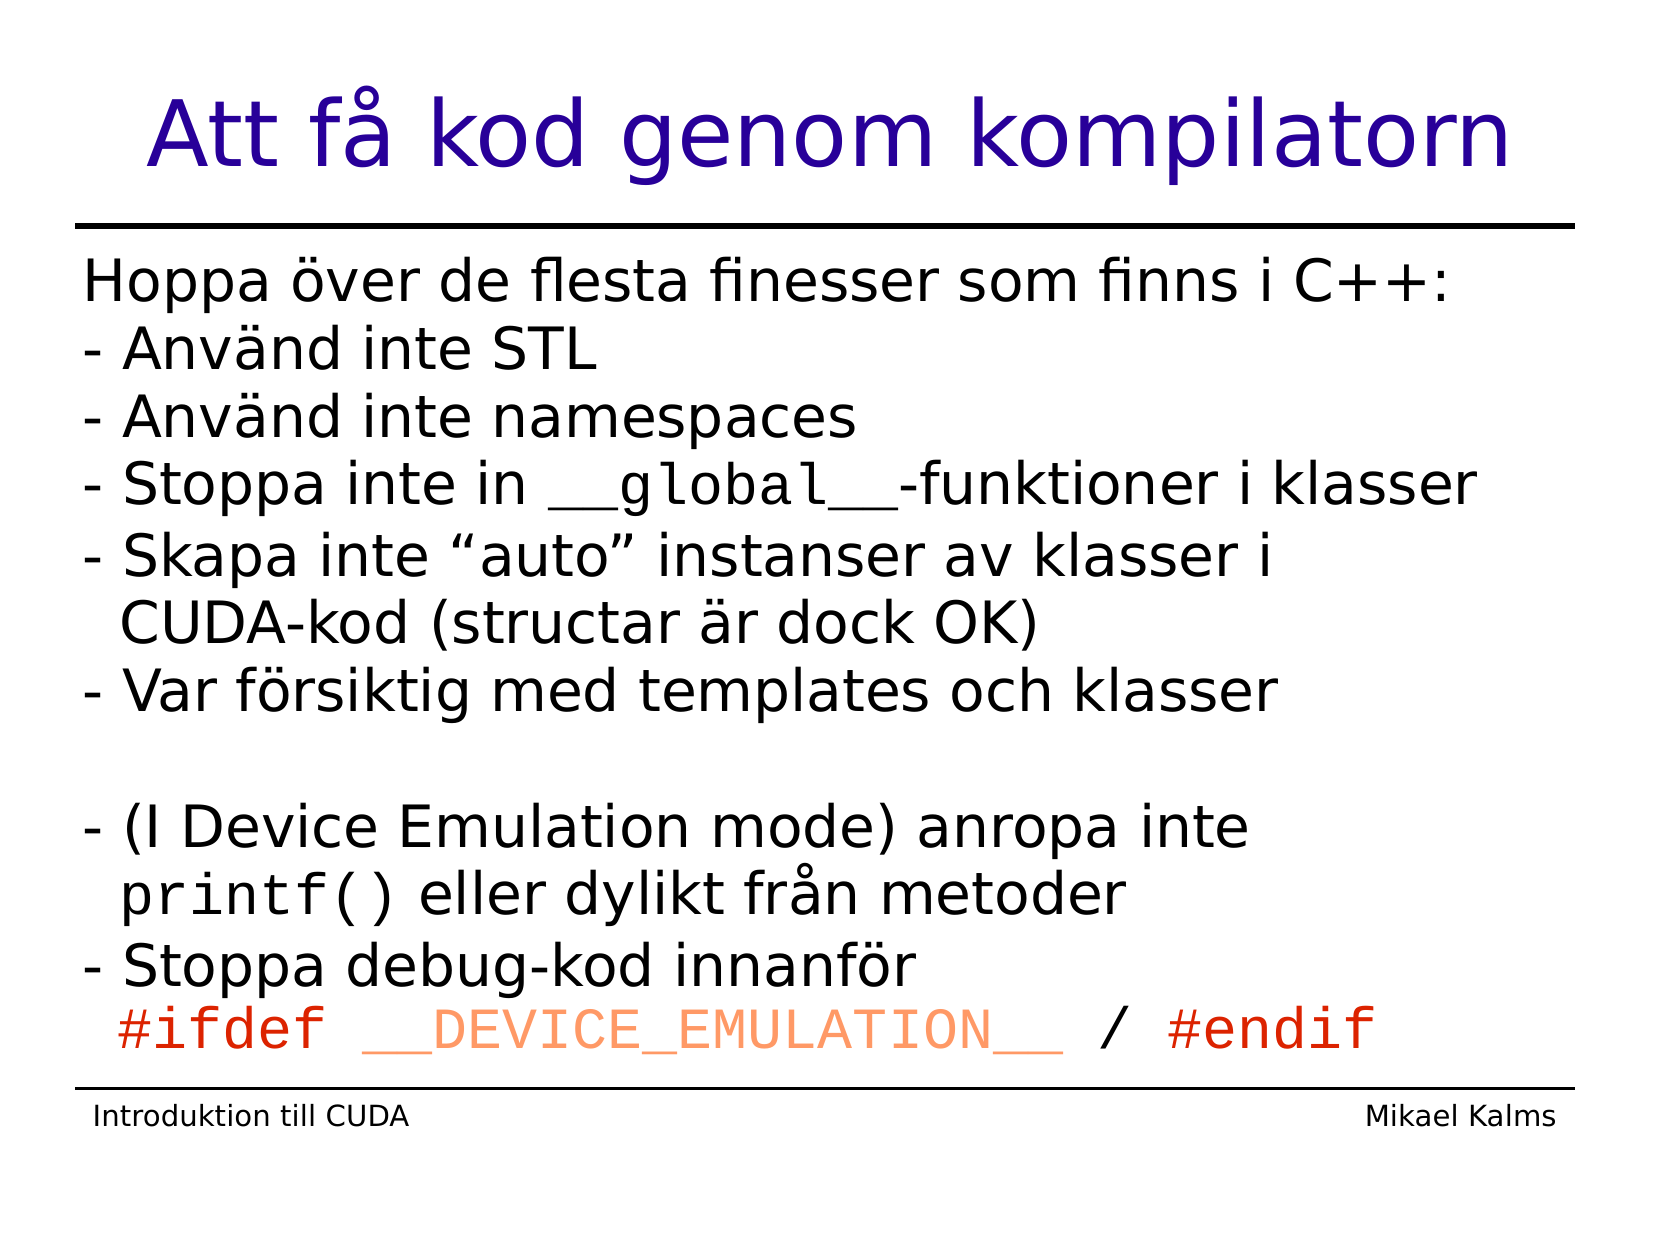

# Att få kod genom kompilatorn
Hoppa över de flesta finesser som finns i C++:
- Använd inte STL
- Använd inte namespaces
- Stoppa inte in __global__-funktioner i klasser
- Skapa inte “auto” instanser av klasser i
 CUDA-kod (structar är dock OK)
- Var försiktig med templates och klasser
- (I Device Emulation mode) anropa inte
 printf() eller dylikt från metoder
- Stoppa debug-kod innanför
 #ifdef __DEVICE_EMULATION__ / #endif
Introduktion till CUDA
Mikael Kalms